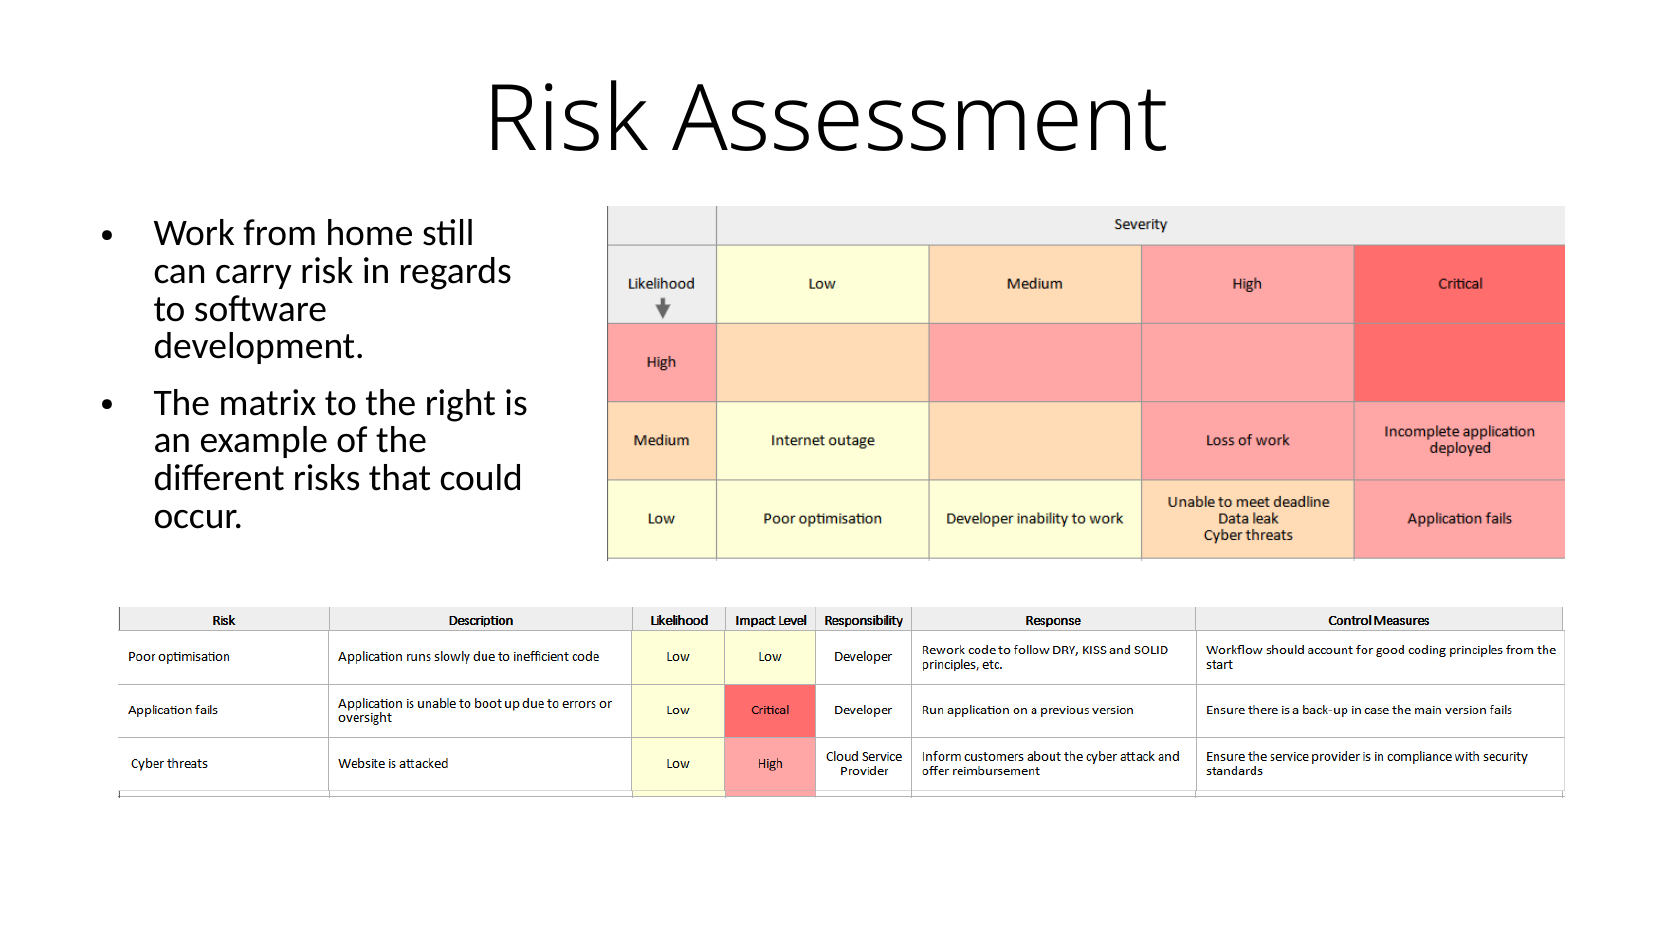

# Risk Assessment
Work from home still can carry risk in regards to software development.
The matrix to the right is an example of the different risks that could occur.